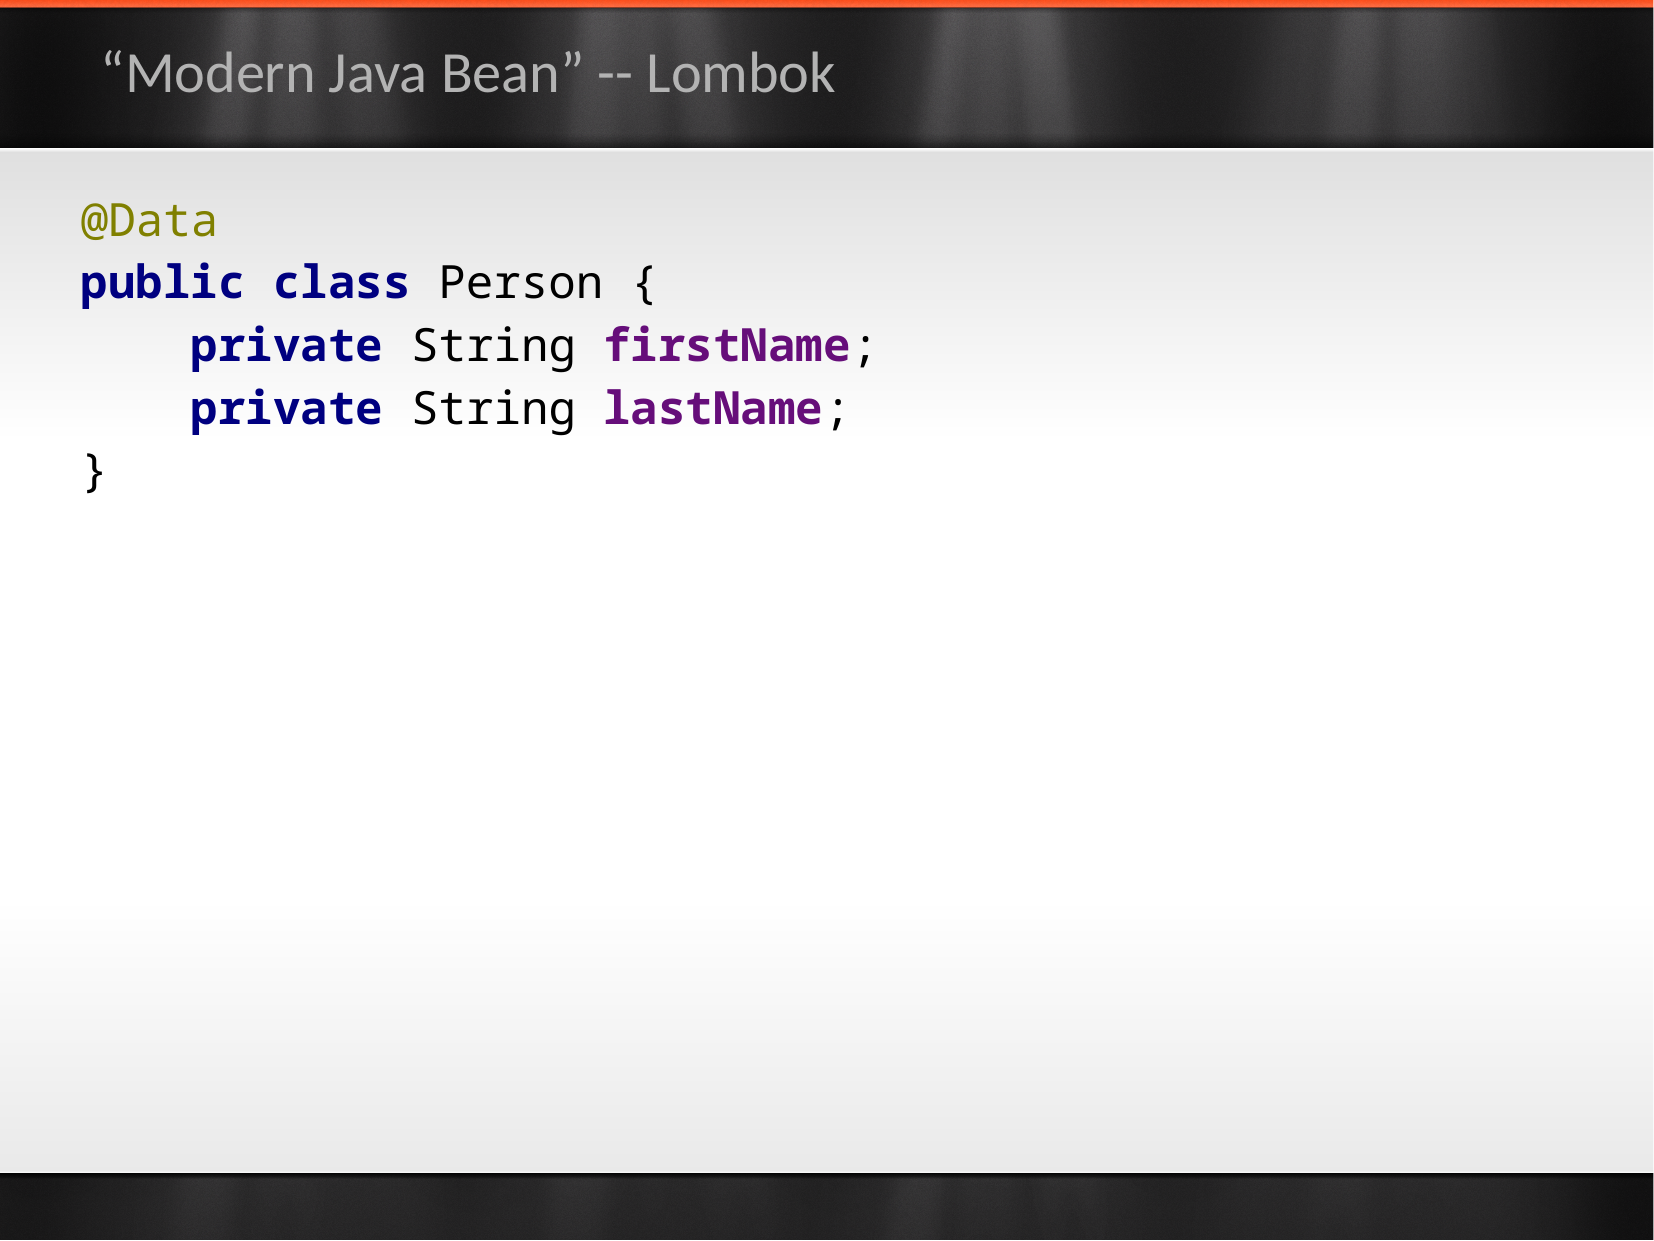

# “Modern Java Bean” -- Lombok
@Data
public class Person {
 private String firstName;
 private String lastName;
}